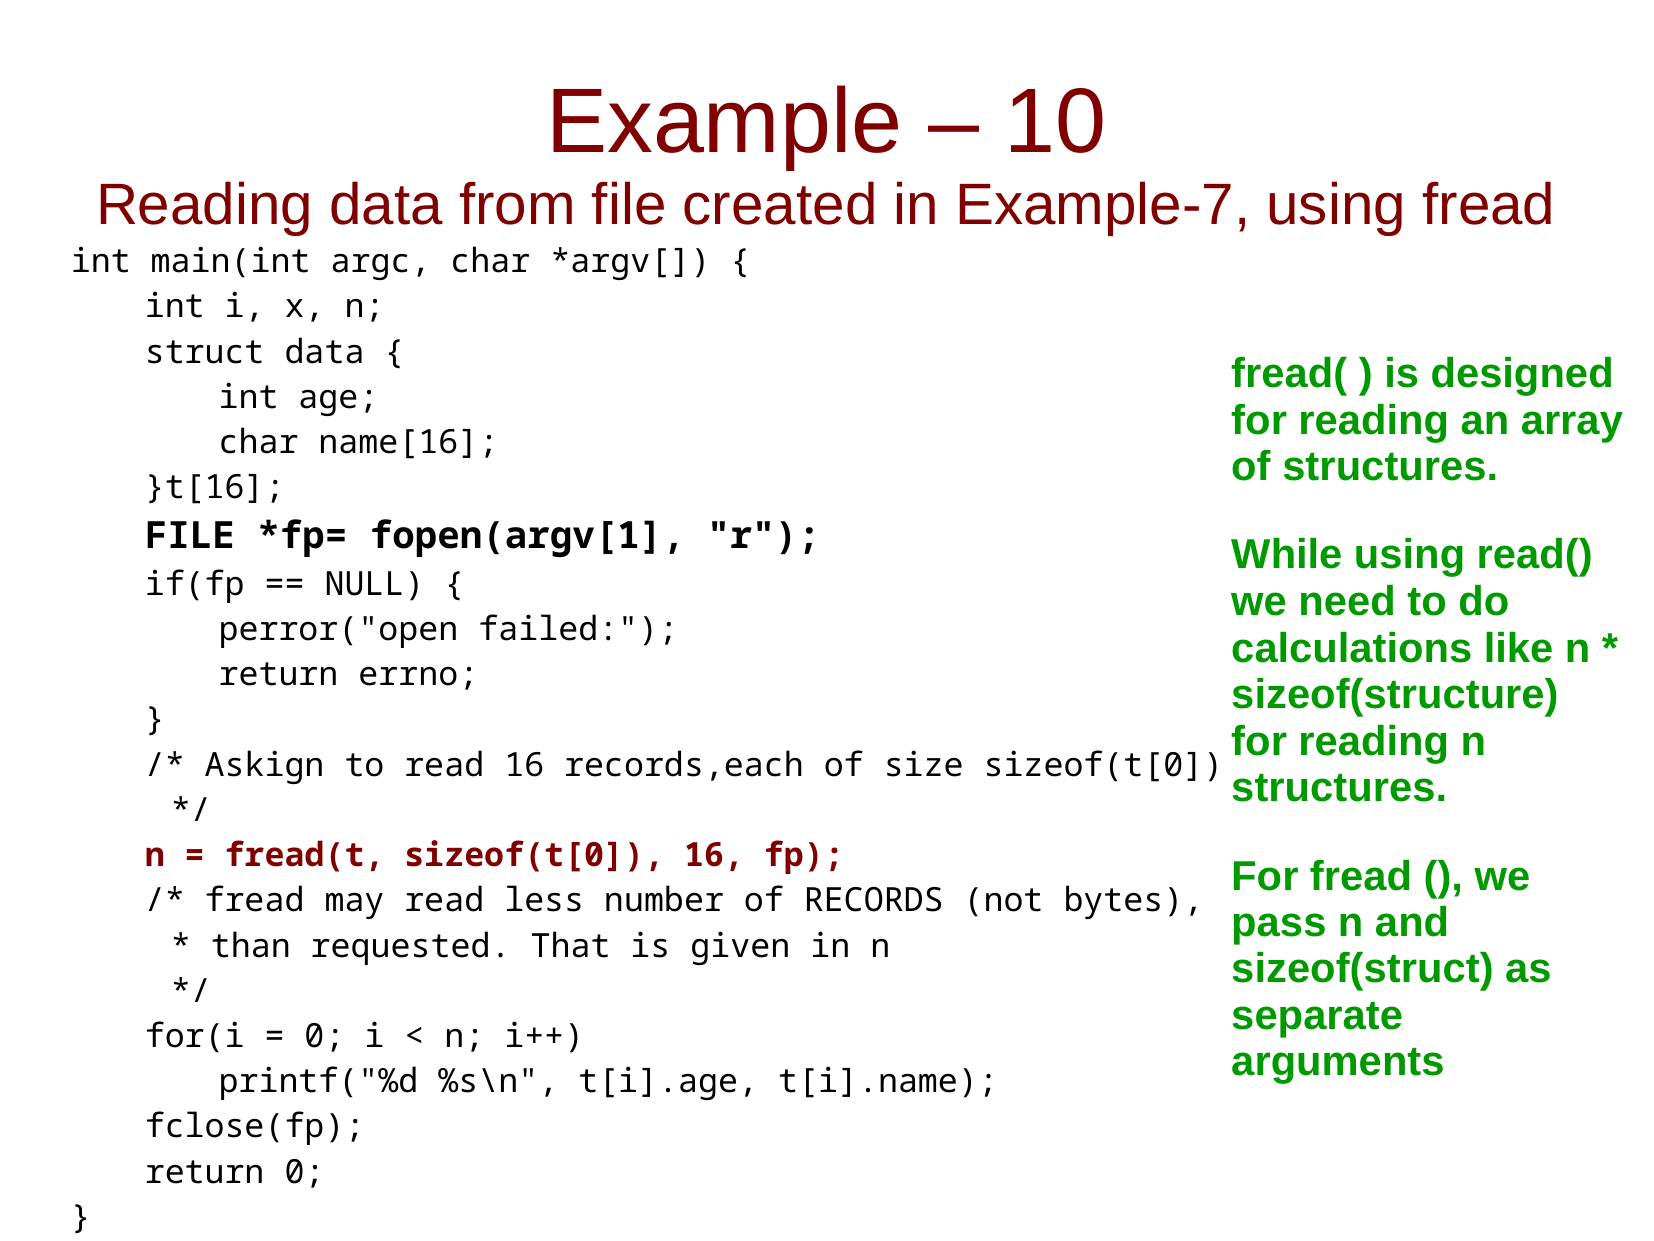

# Example – 10 Reading data from file created in Example-7, using fread
int main(int argc, char *argv[]) {
	int i, x, n;
	struct data {
		int age;
		char name[16];
	}t[16];
	FILE *fp= fopen(argv[1], "r");
	if(fp == NULL) {
		perror("open failed:");
		return errno;
	}
	/* Askign to read 16 records,each of size sizeof(t[0])
 */
	n = fread(t, sizeof(t[0]), 16, fp);
	/* fread may read less number of RECORDS (not bytes),
 * than requested. That is given in n
 */
	for(i = 0; i < n; i++)
		printf("%d %s\n", t[i].age, t[i].name);
	fclose(fp);
	return 0;
}
fread( ) is designed for reading an array of structures.
While using read() we need to do calculations like n * sizeof(structure) for reading n structures.
For fread (), we pass n and sizeof(struct) as separate arguments